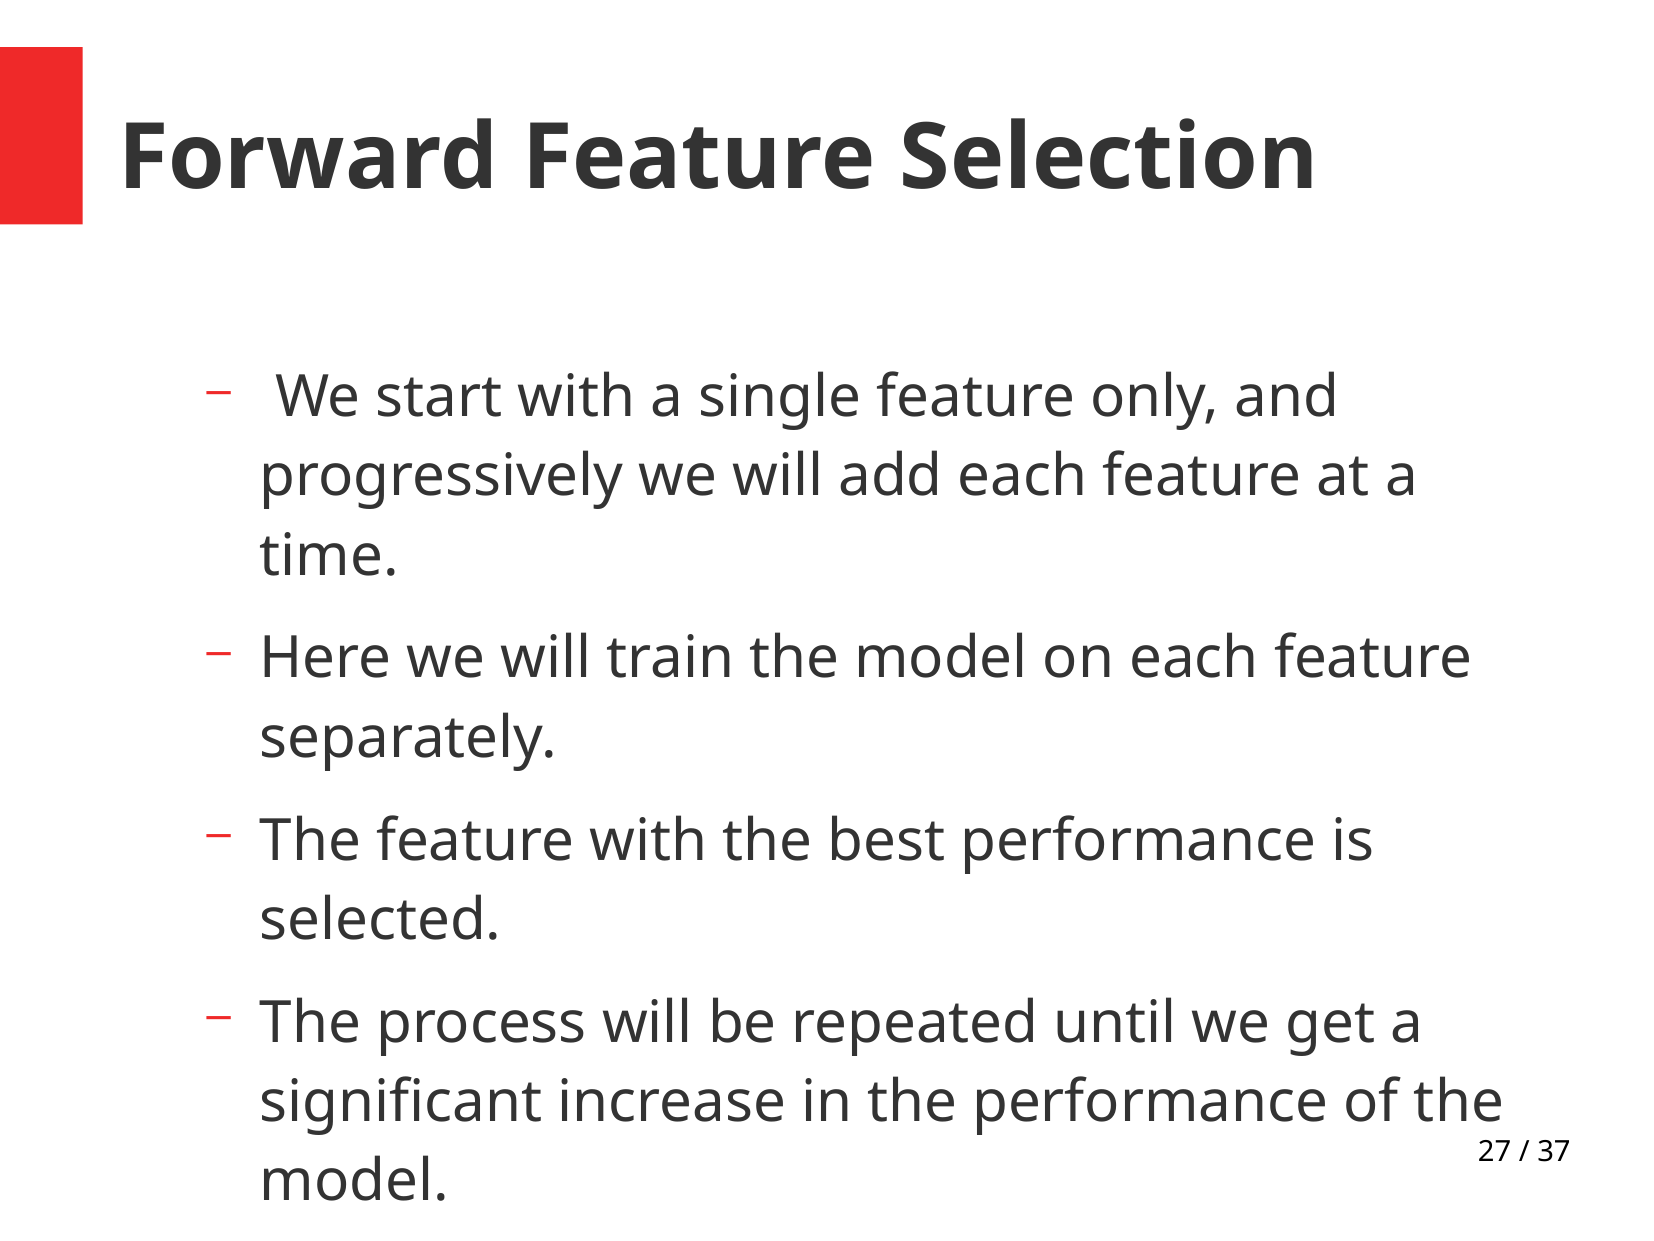

# Forward Feature Selection
 We start with a single feature only, and progressively we will add each feature at a time.
Here we will train the model on each feature separately.
The feature with the best performance is selected.
The process will be repeated until we get a significant increase in the performance of the model.
27